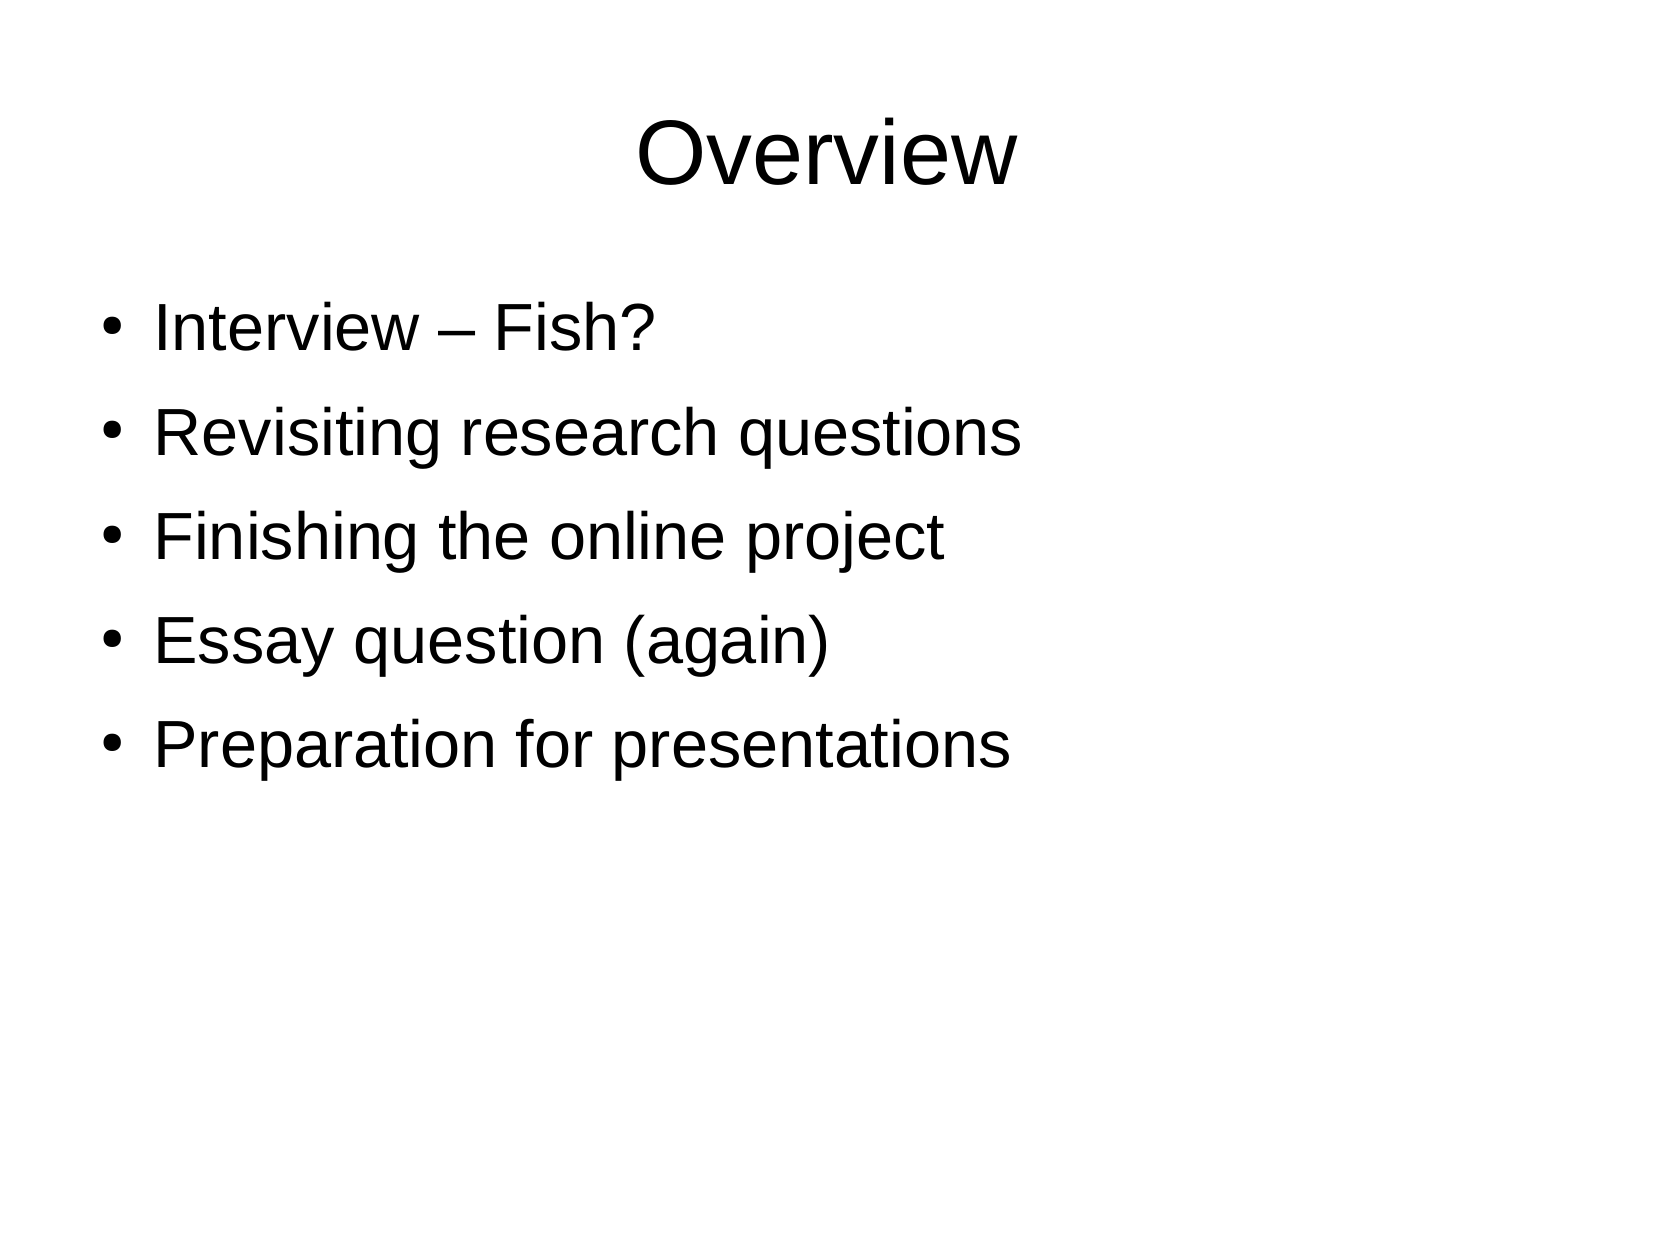

# Overview
Interview – Fish?
Revisiting research questions
Finishing the online project
Essay question (again)
Preparation for presentations